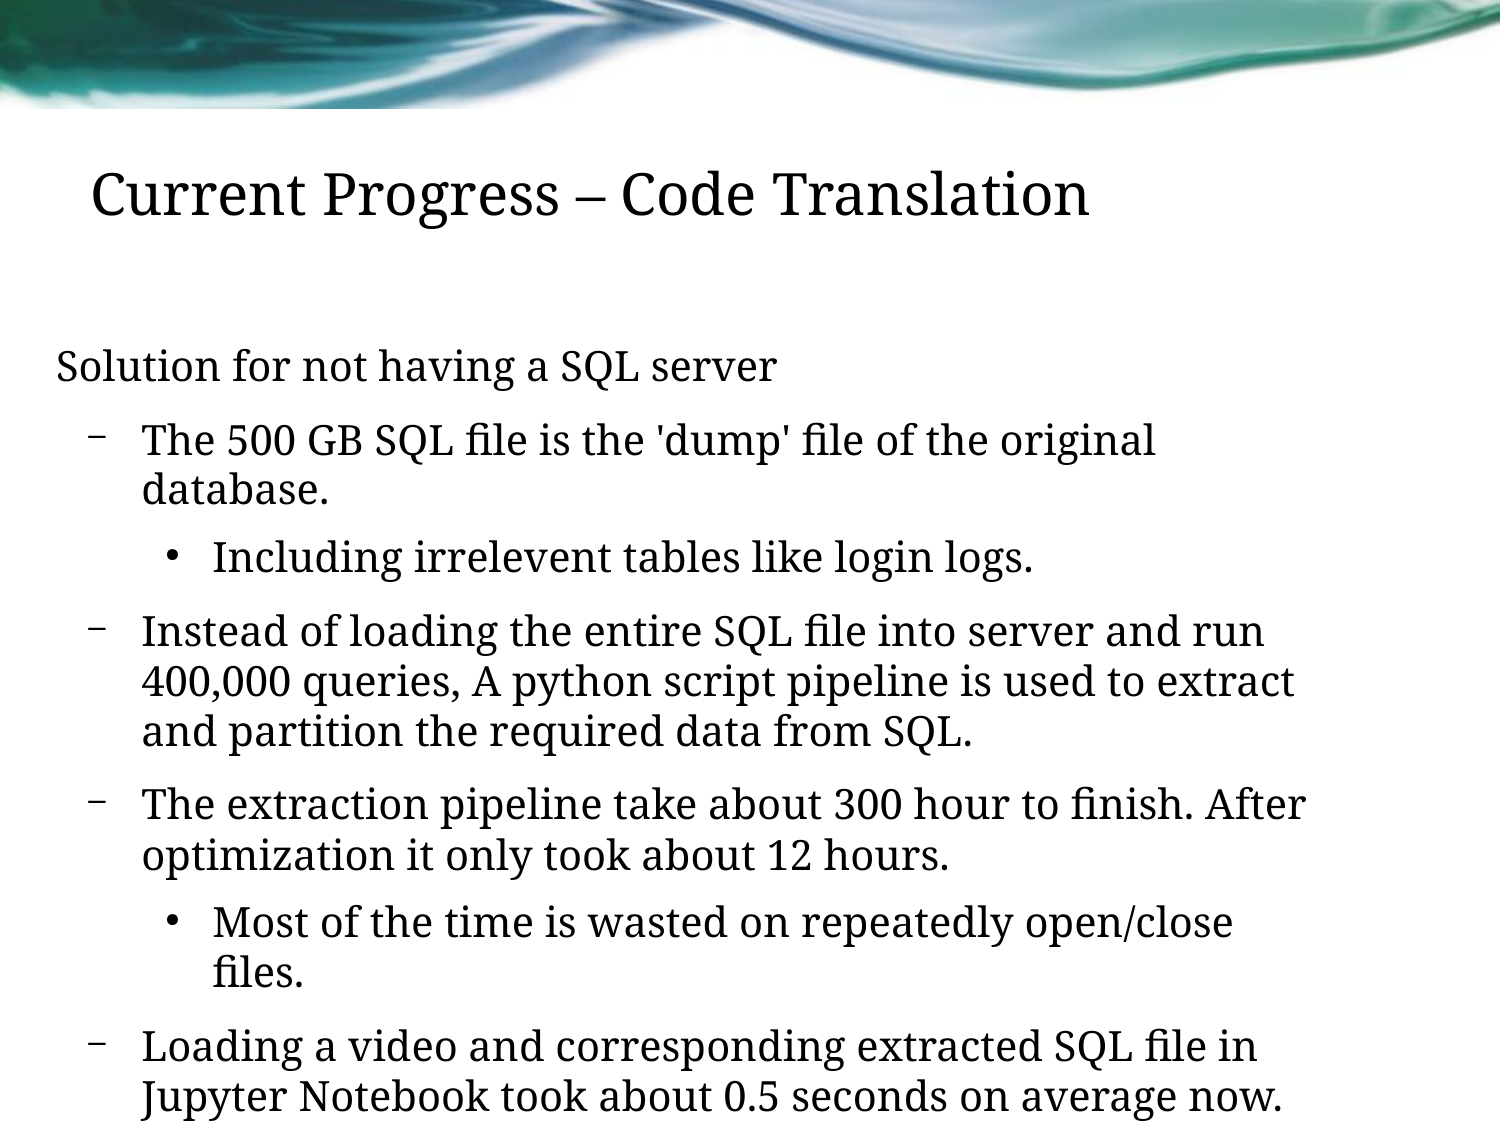

# Current Progress – Code Translation
Solution for not having a SQL server
The 500 GB SQL file is the 'dump' file of the original database.
Including irrelevent tables like login logs.
Instead of loading the entire SQL file into server and run 400,000 queries, A python script pipeline is used to extract and partition the required data from SQL.
The extraction pipeline take about 300 hour to finish. After optimization it only took about 12 hours.
Most of the time is wasted on repeatedly open/close files.
Loading a video and corresponding extracted SQL file in Jupyter Notebook took about 0.5 seconds on average now.